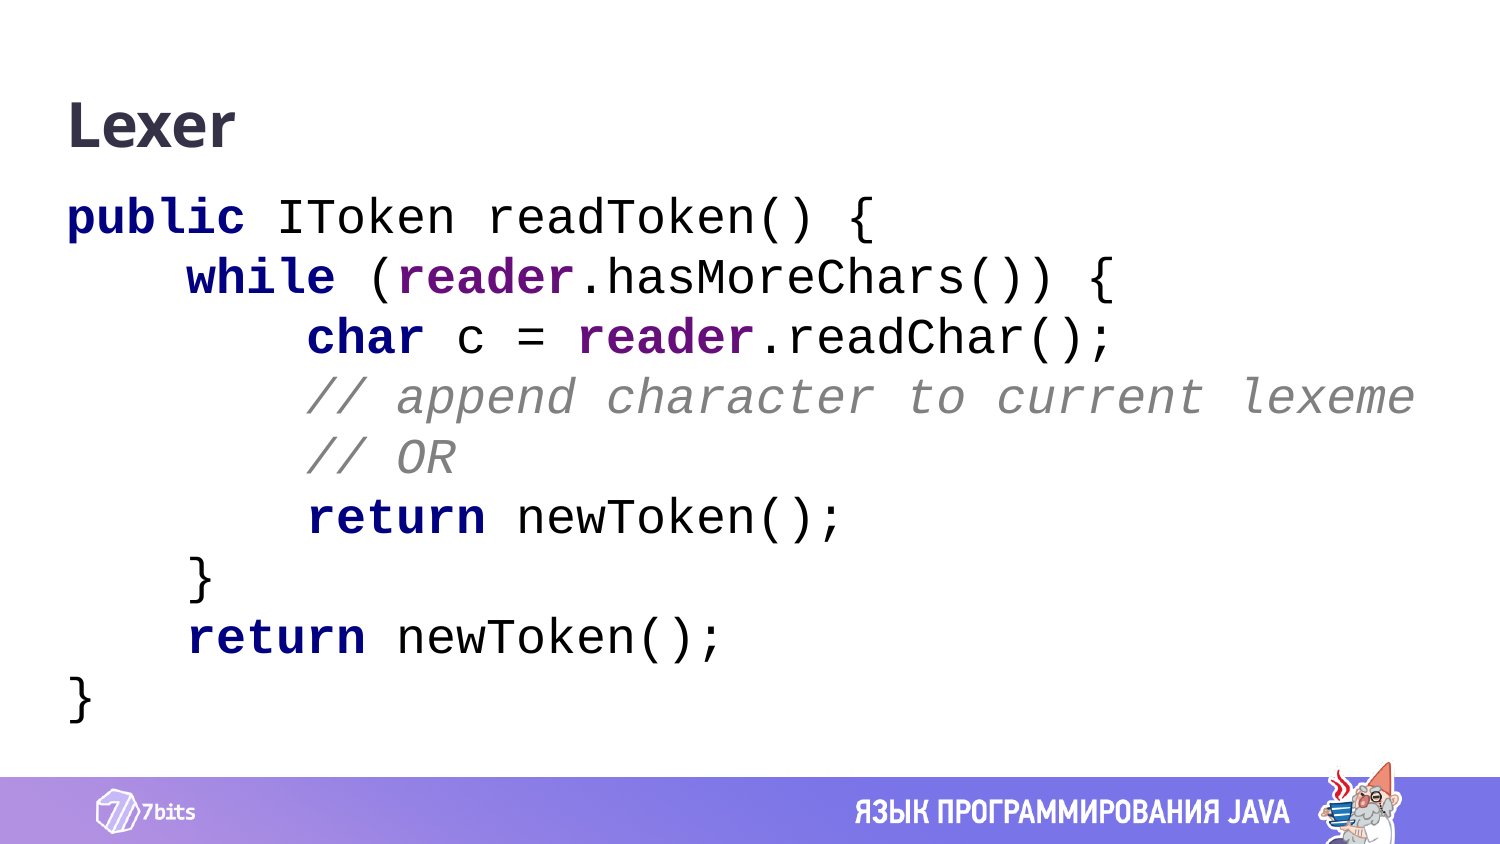

# Lexer
public IToken readToken() {
 while (reader.hasMoreChars()) {
 char c = reader.readChar();
 // append character to current lexeme
 // OR
 return newToken();
 }
 return newToken();
}